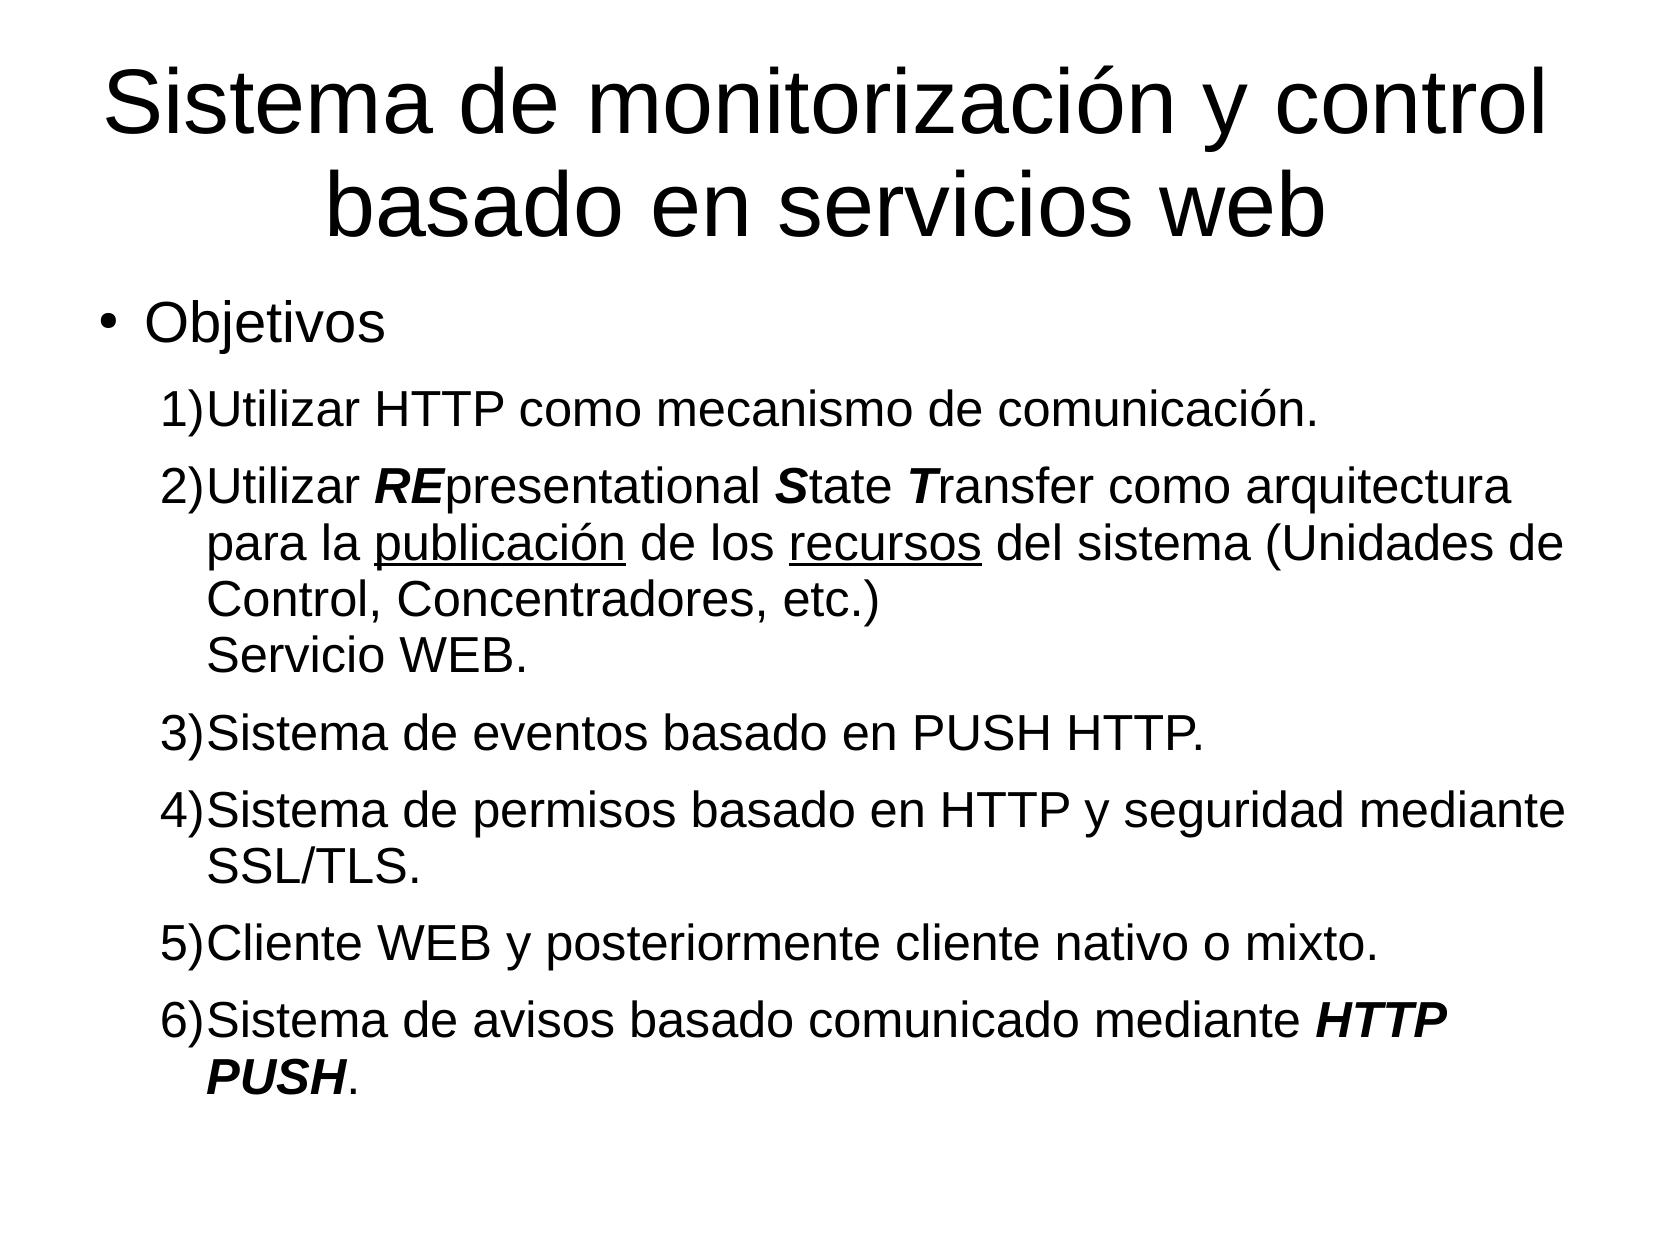

# Sistema de monitorización y control basado en servicios web
Objetivos
Utilizar HTTP como mecanismo de comunicación.
Utilizar REpresentational State Transfer como arquitectura para la publicación de los recursos del sistema (Unidades de Control, Concentradores, etc.)
Servicio WEB.
Sistema de eventos basado en PUSH HTTP.
Sistema de permisos basado en HTTP y seguridad mediante SSL/TLS.
Cliente WEB y posteriormente cliente nativo o mixto.
Sistema de avisos basado comunicado mediante HTTP PUSH.